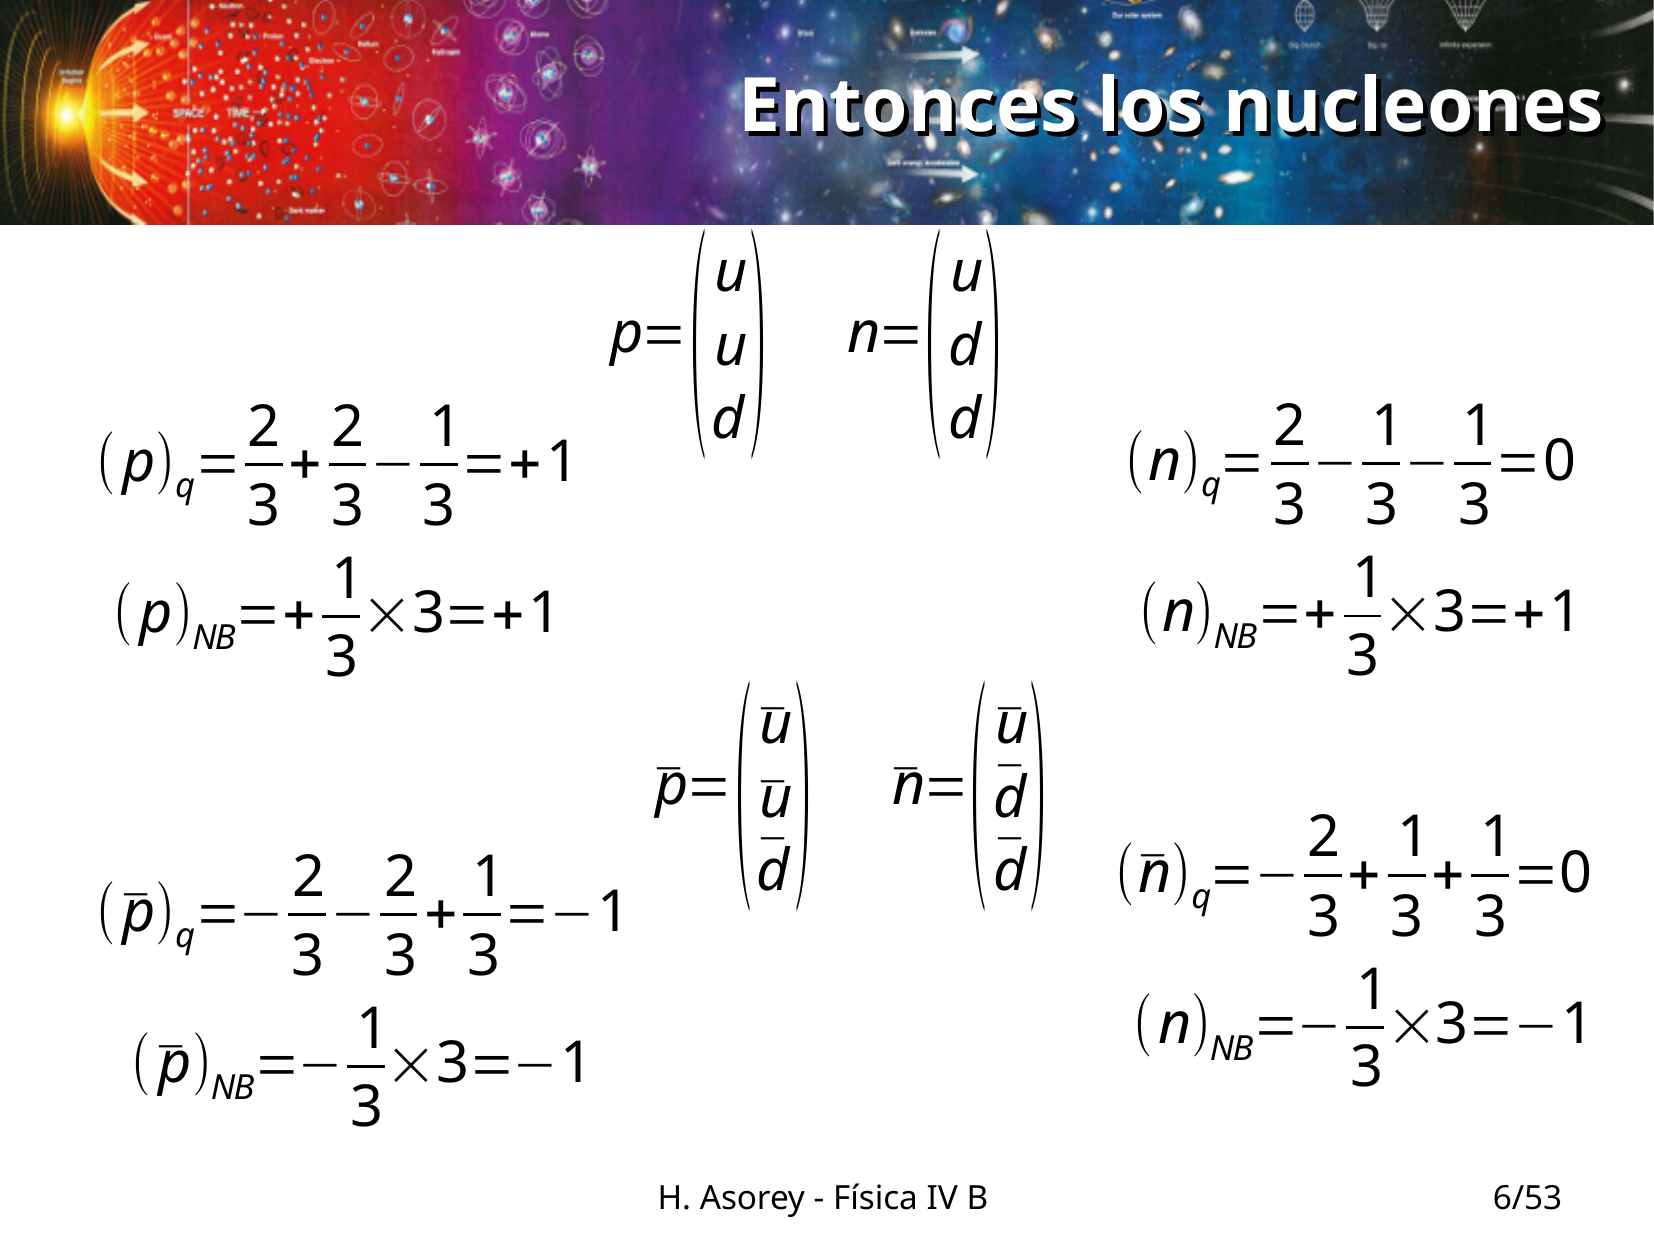

# Entonces los nucleones
H. Asorey - Física IV B
6